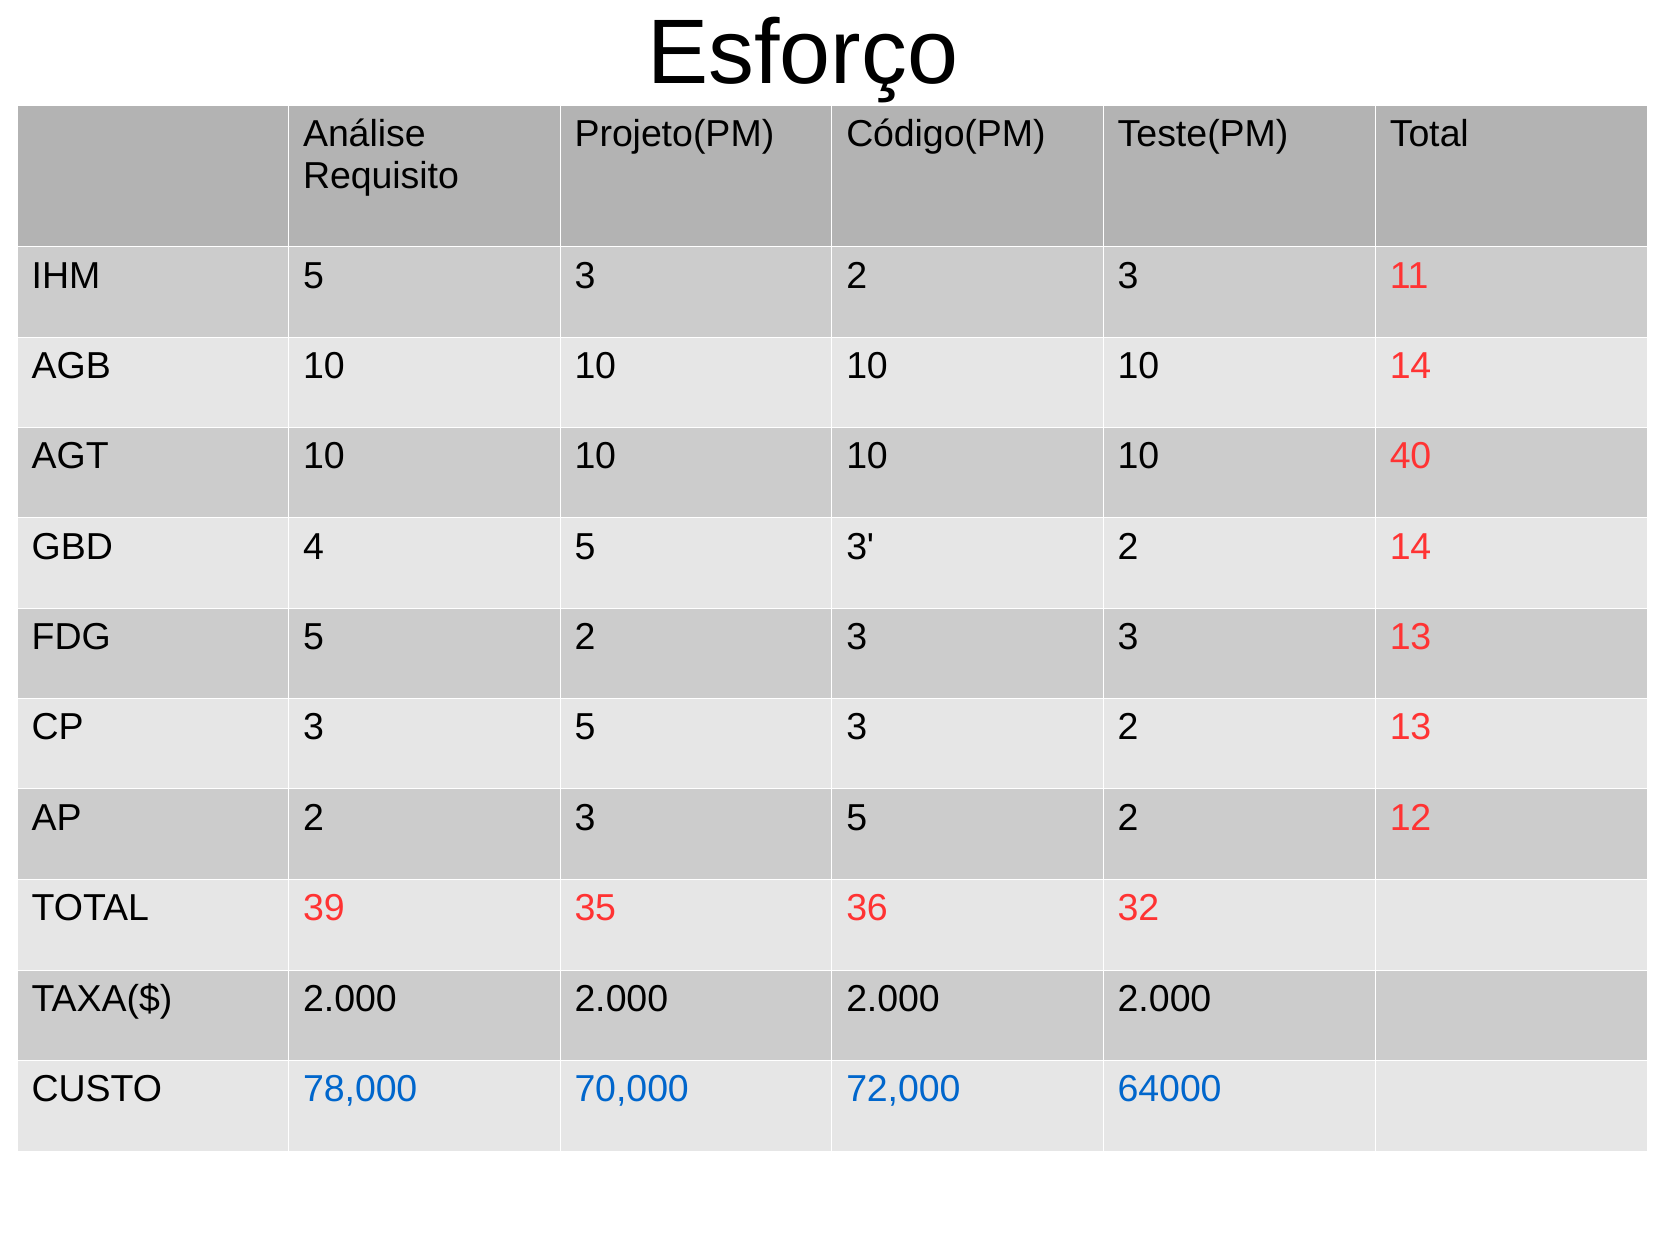

# Esforço
| | Análise Requisito | Projeto(PM) | Código(PM) | Teste(PM) | Total |
| --- | --- | --- | --- | --- | --- |
| IHM | 5 | 3 | 2 | 3 | 11 |
| AGB | 10 | 10 | 10 | 10 | 14 |
| AGT | 10 | 10 | 10 | 10 | 40 |
| GBD | 4 | 5 | 3' | 2 | 14 |
| FDG | 5 | 2 | 3 | 3 | 13 |
| CP | 3 | 5 | 3 | 2 | 13 |
| AP | 2 | 3 | 5 | 2 | 12 |
| TOTAL | 39 | 35 | 36 | 32 | |
| TAXA($) | 2.000 | 2.000 | 2.000 | 2.000 | |
| CUSTO | 78,000 | 70,000 | 72,000 | 64000 | |